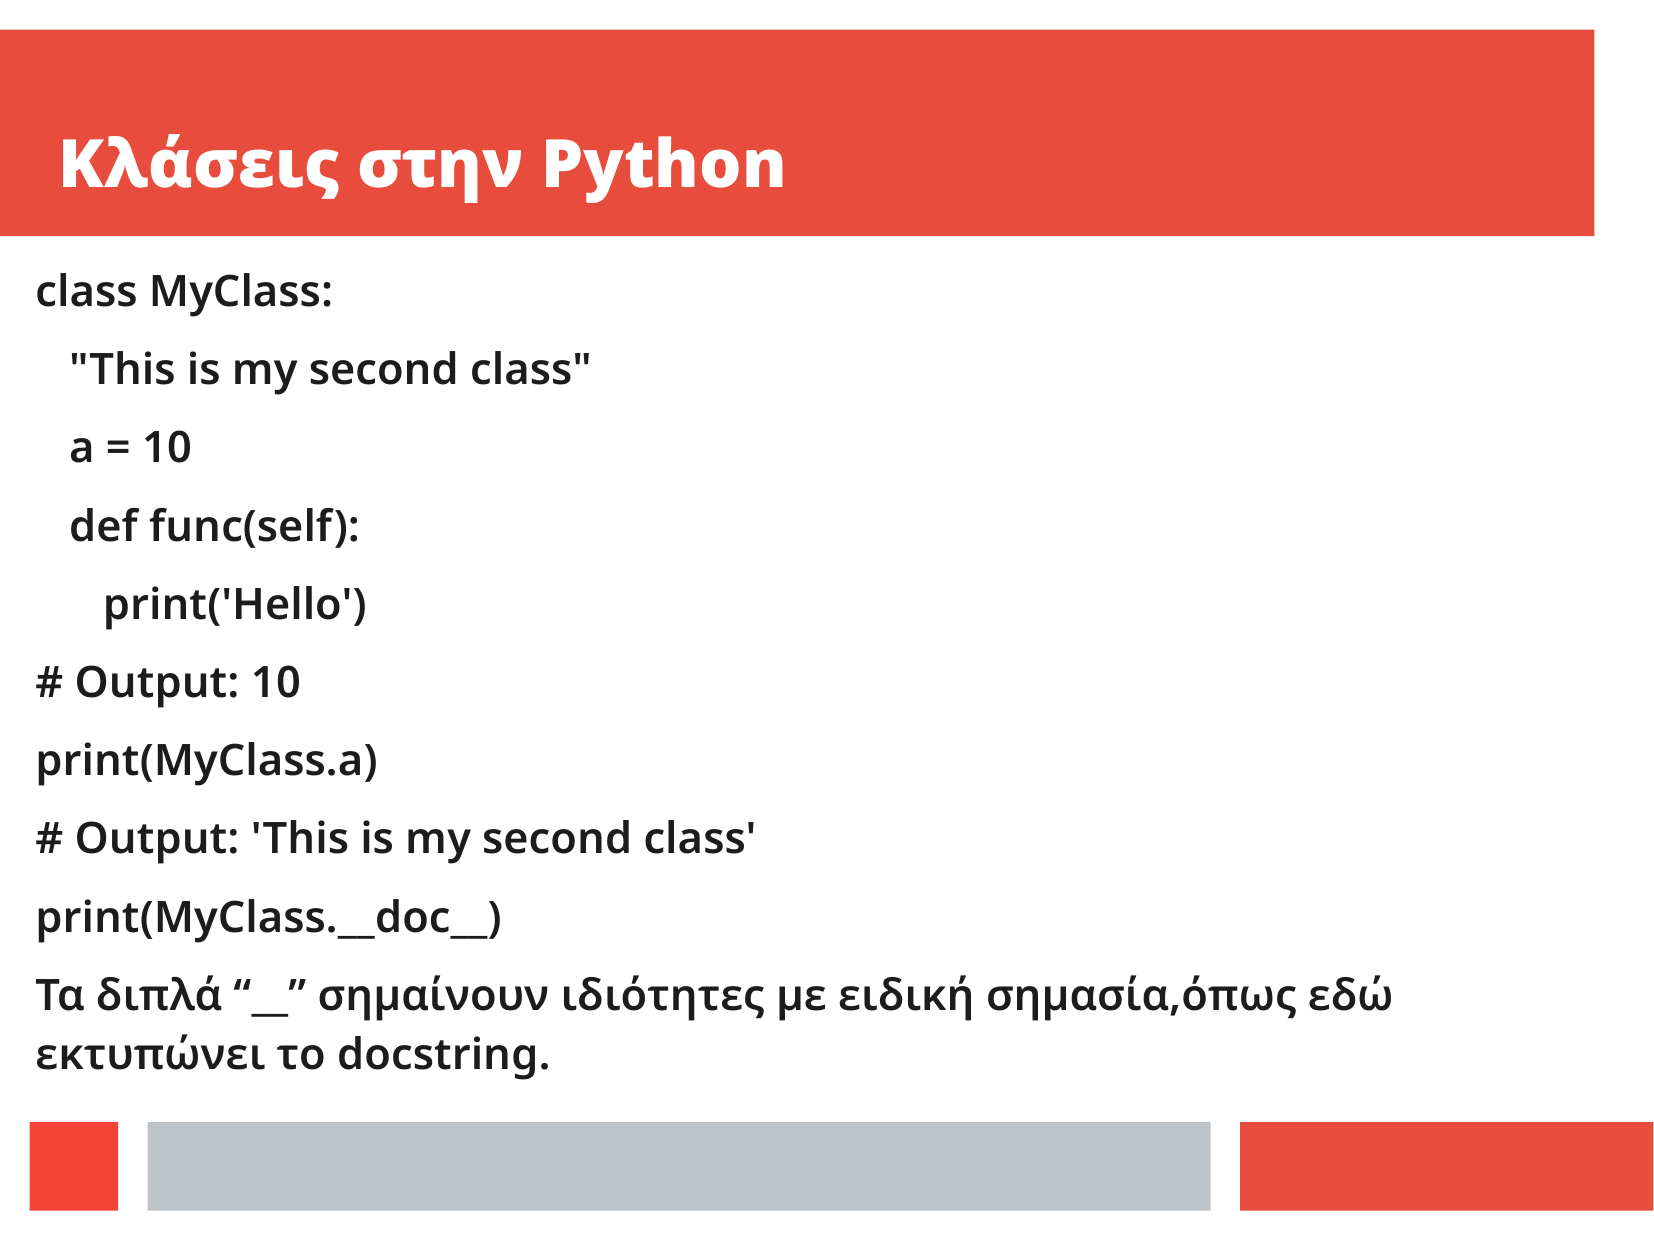

# Κλάσεις στην Python
class MyClass:
 "This is my second class"
 a = 10
 def func(self):
 print('Hello')
# Output: 10
print(MyClass.a)
# Output: 'This is my second class'
print(MyClass.__doc__)
Τα διπλά “__” σημαίνουν ιδιότητες με ειδική σημασία,όπως εδώ εκτυπώνει το docstring.